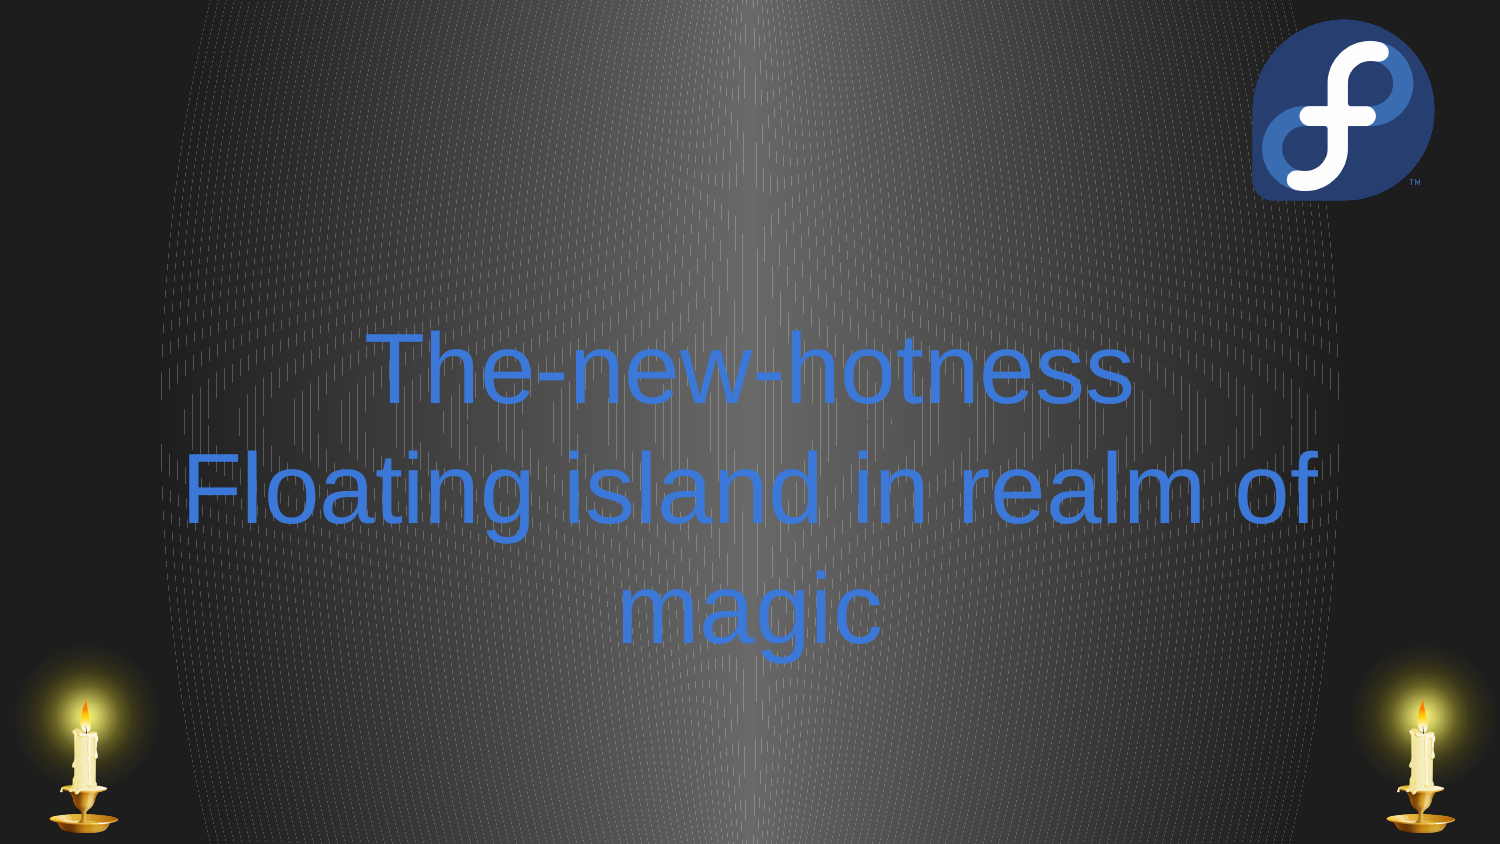

# The-new-hotness Floating island in realm of magic